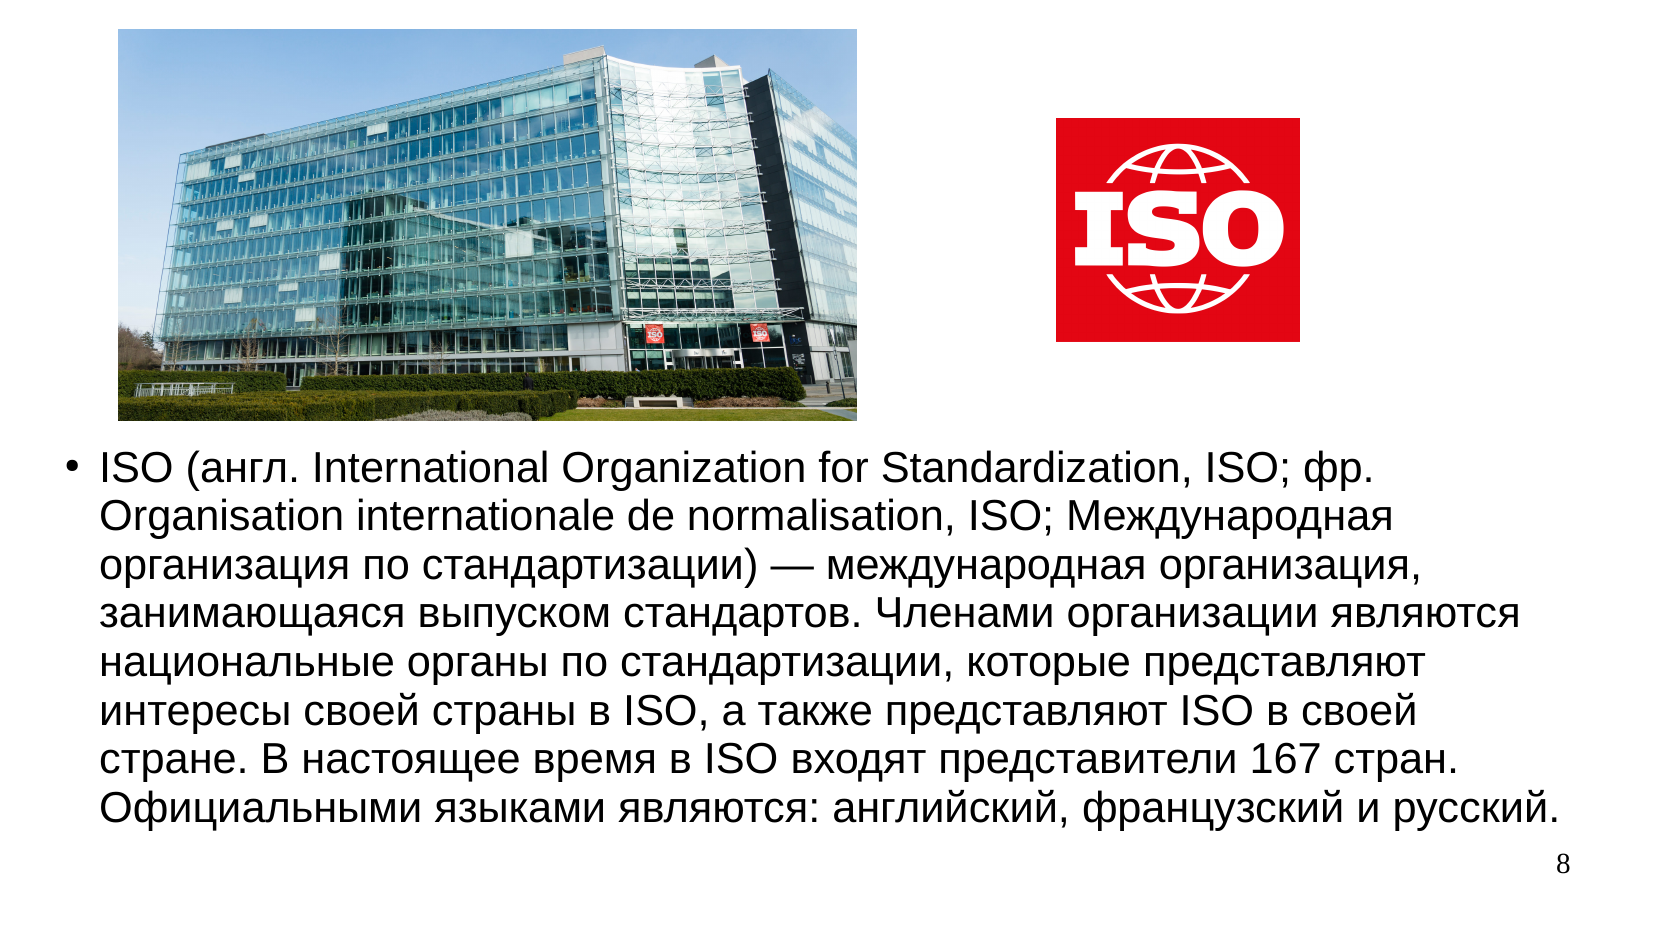

# ISO (англ. International Organization for Standardization, ISO; фр. Organisation internationale de normalisation, ISO; Международная организация по стандартизации) — международная организация, занимающаяся выпуском стандартов. Членами организации являются национальные органы по стандартизации, которые представляют интересы своей страны в ISO, а также представляют ISO в своей стране. В настоящее время в ISO входят представители 167 стран. Официальными языками являются: английский, французский и русский.
8